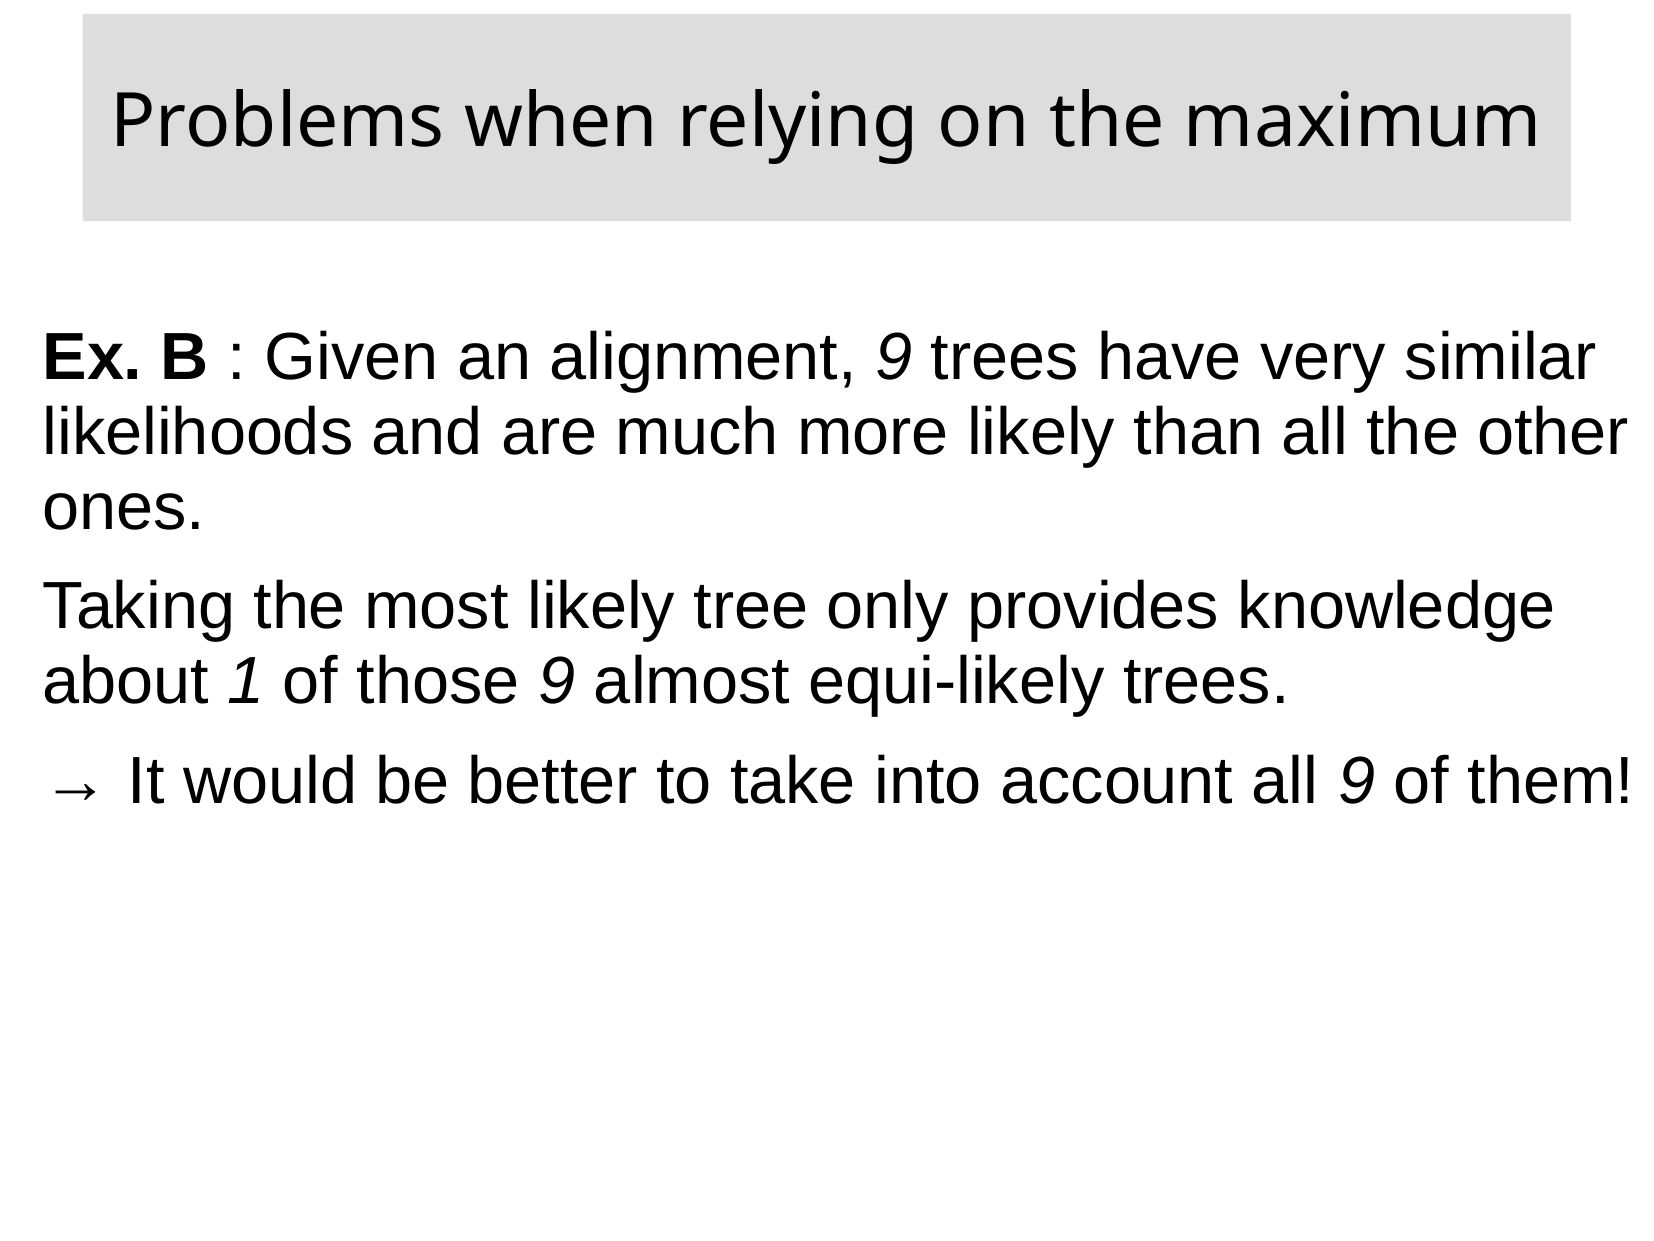

# Problems when relying on the maximum
Ex. B : Given an alignment, 9 trees have very similar likelihoods and are much more likely than all the other ones.
Taking the most likely tree only provides knowledge about 1 of those 9 almost equi-likely trees.
→ It would be better to take into account all 9 of them!